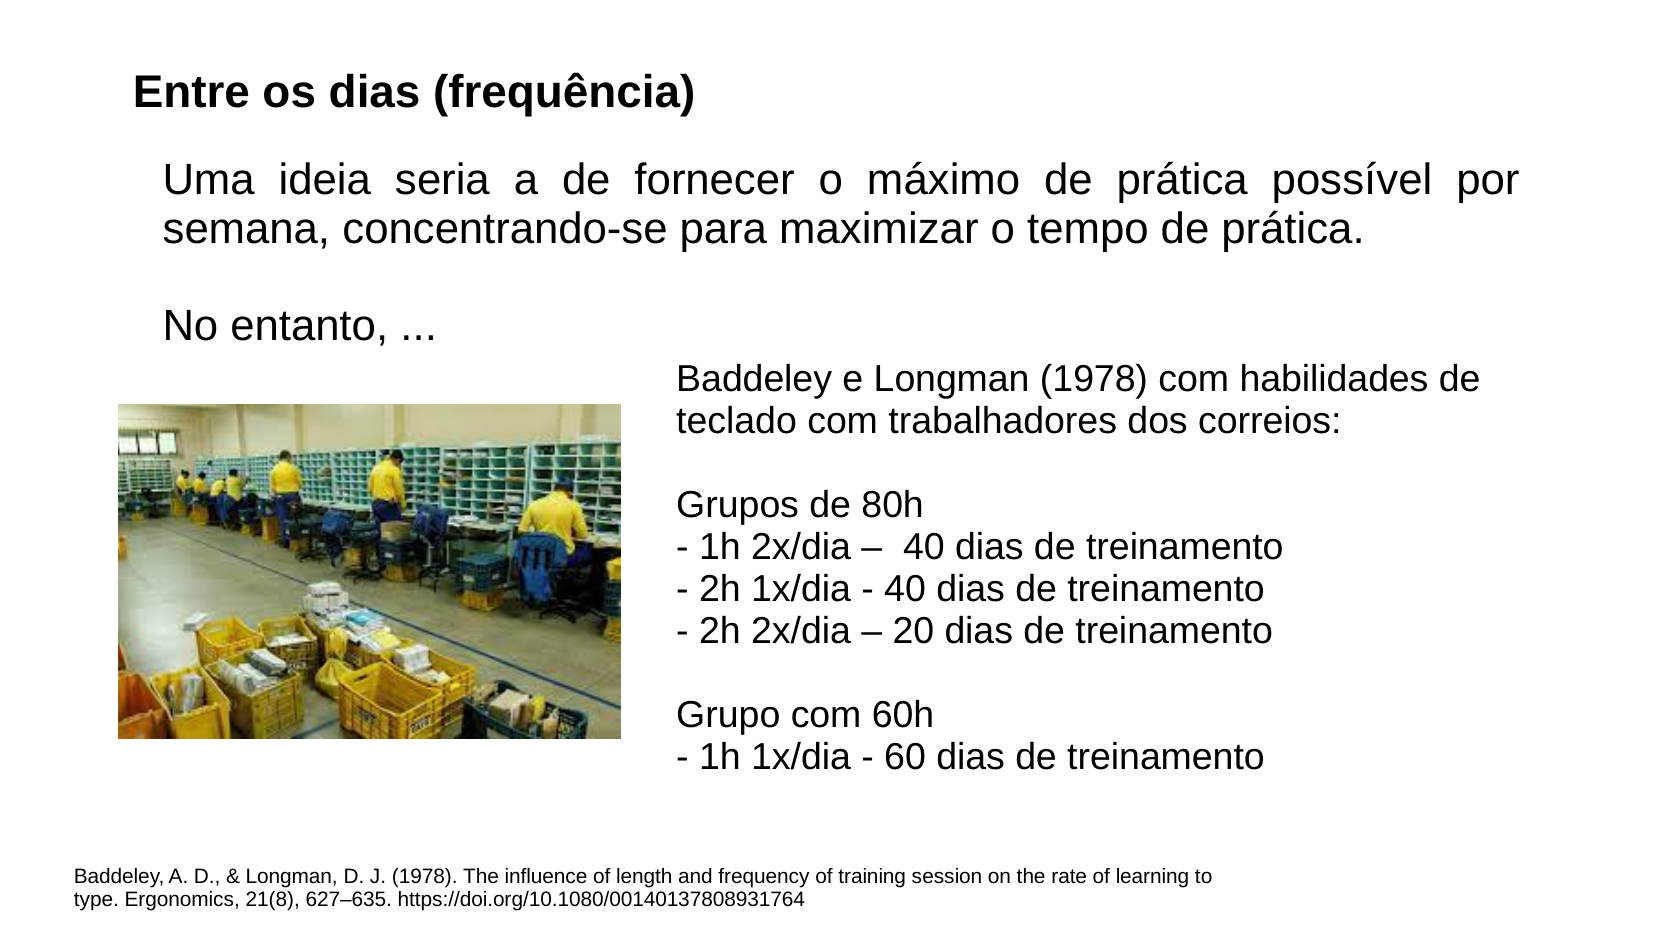

Entre os dias (frequência)
Uma ideia seria a de fornecer o máximo de prática possível por semana, concentrando-se para maximizar o tempo de prática.
No entanto, ...
Baddeley e Longman (1978) com habilidades de teclado com trabalhadores dos correios:
Grupos de 80h
- 1h 2x/dia – 40 dias de treinamento
- 2h 1x/dia - 40 dias de treinamento
- 2h 2x/dia – 20 dias de treinamento
Grupo com 60h
- 1h 1x/dia - 60 dias de treinamento
Baddeley, A. D., & Longman, D. J. (1978). The influence of length and frequency of training session on the rate of learning to type. Ergonomics, 21(8), 627–635. https://doi.org/10.1080/00140137808931764